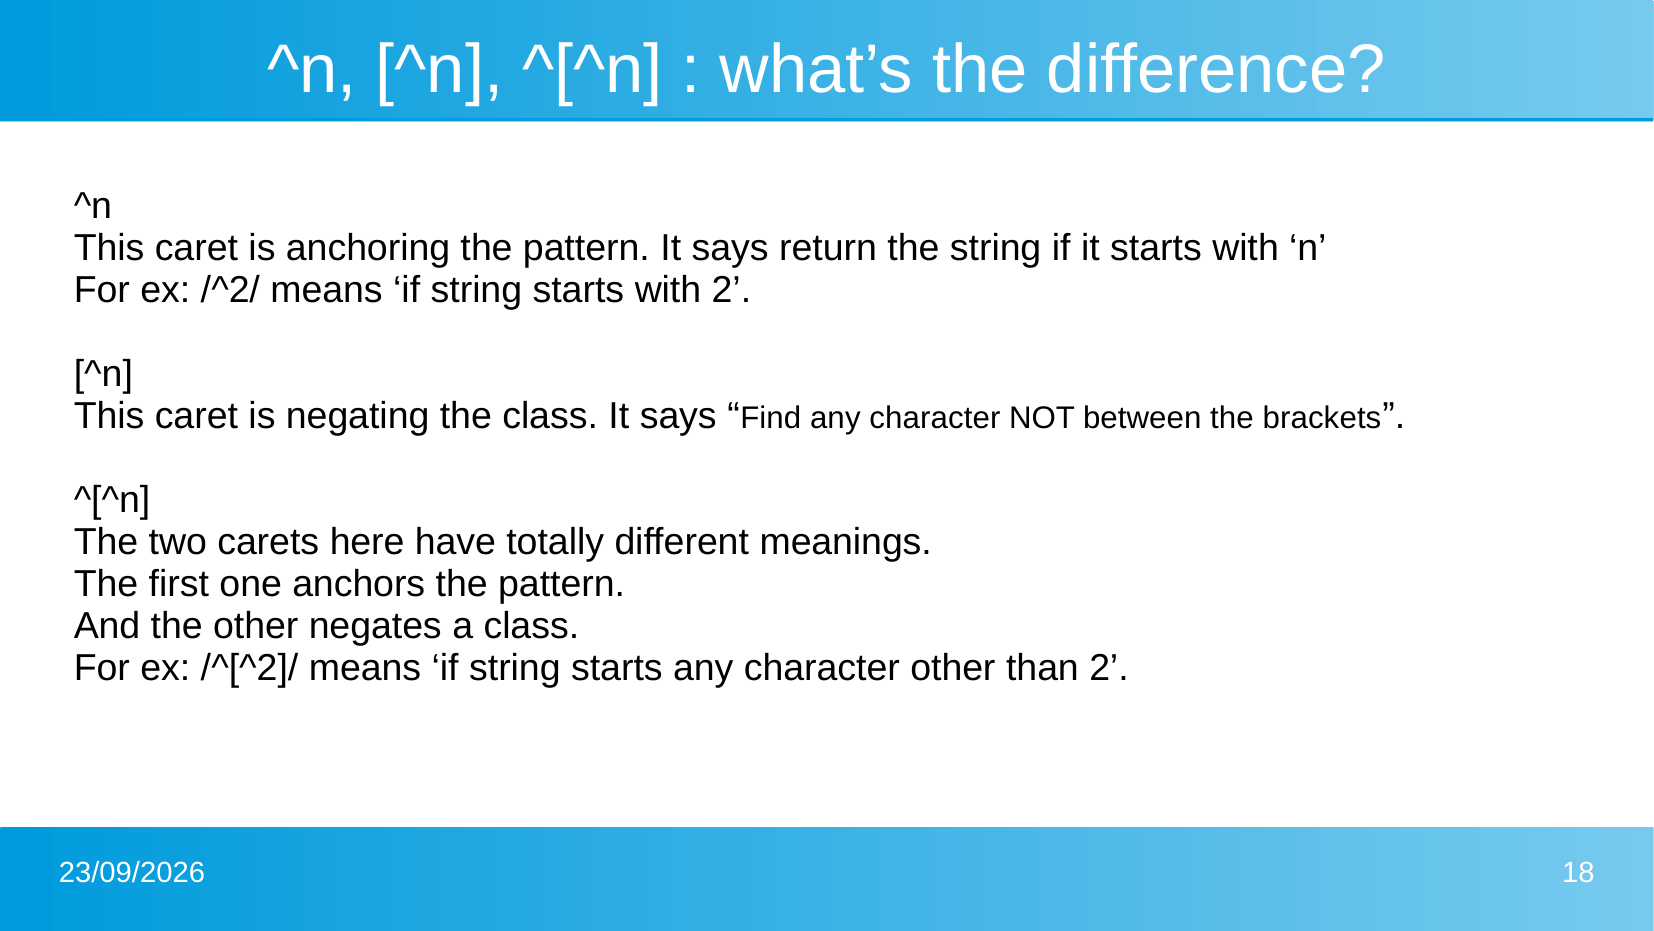

# ^n, [^n], ^[^n] : what’s the difference?
^n
This caret is anchoring the pattern. It says return the string if it starts with ‘n’
For ex: /^2/ means ‘if string starts with 2’.
[^n]
This caret is negating the class. It says “Find any character NOT between the brackets”.
^[^n]
The two carets here have totally different meanings.
The first one anchors the pattern.
And the other negates a class.
For ex: /^[^2]/ means ‘if string starts any character other than 2’.
18